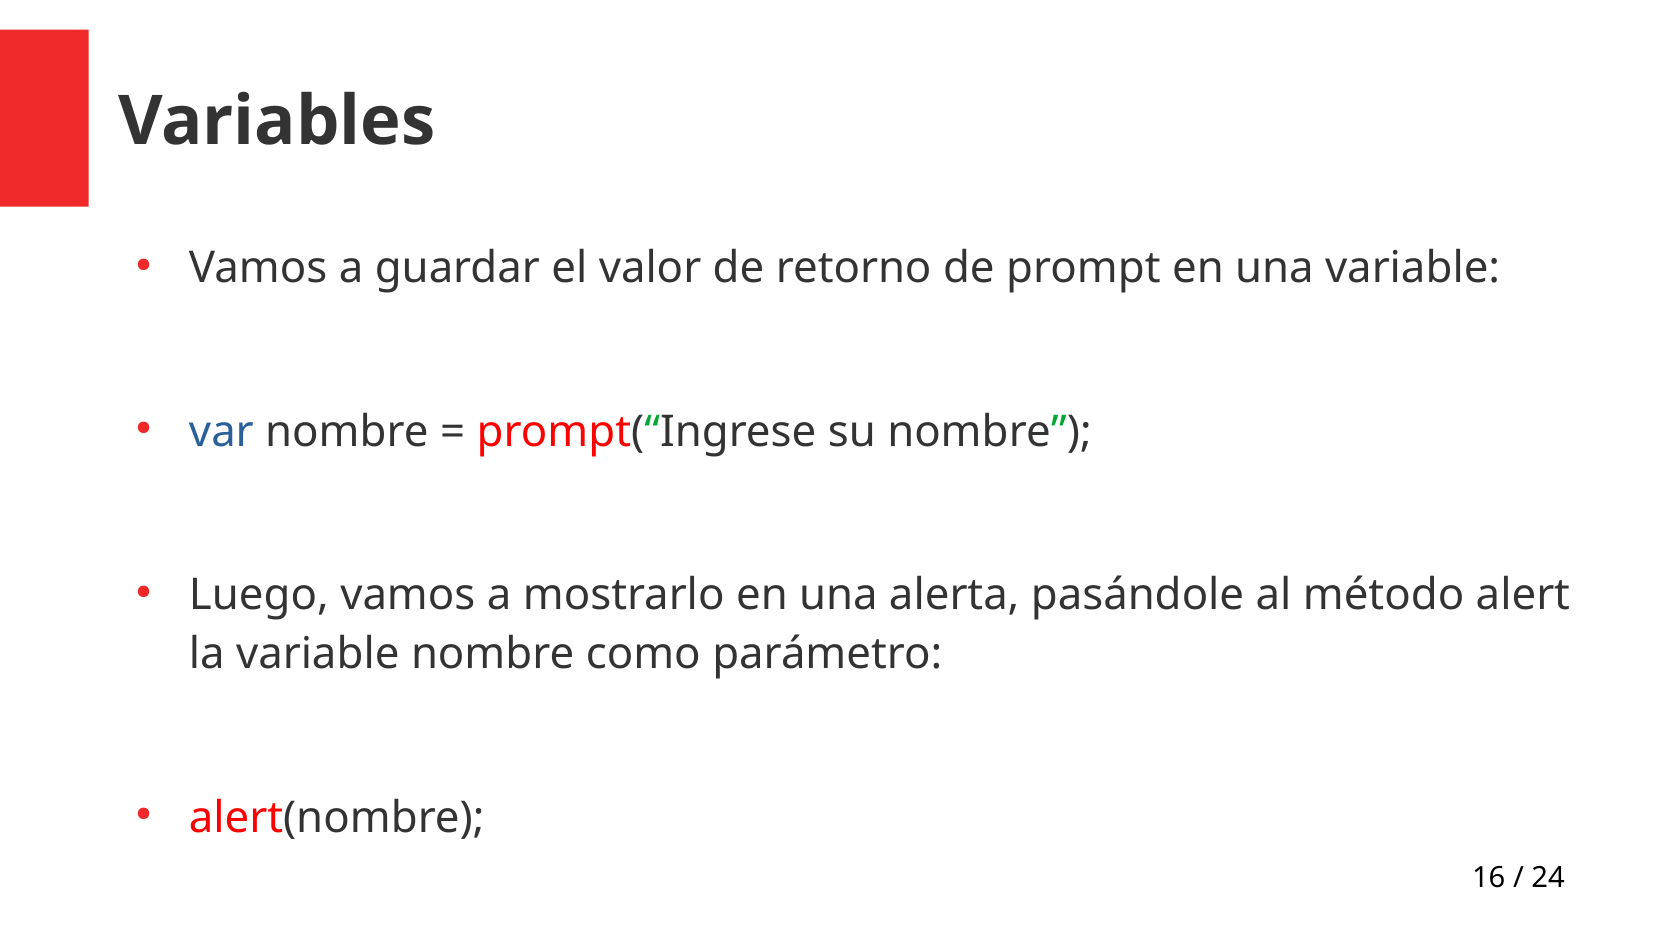

# Variables
Vamos a guardar el valor de retorno de prompt en una variable:
var nombre = prompt(“Ingrese su nombre”);
Luego, vamos a mostrarlo en una alerta, pasándole al método alert la variable nombre como parámetro:
alert(nombre);
16